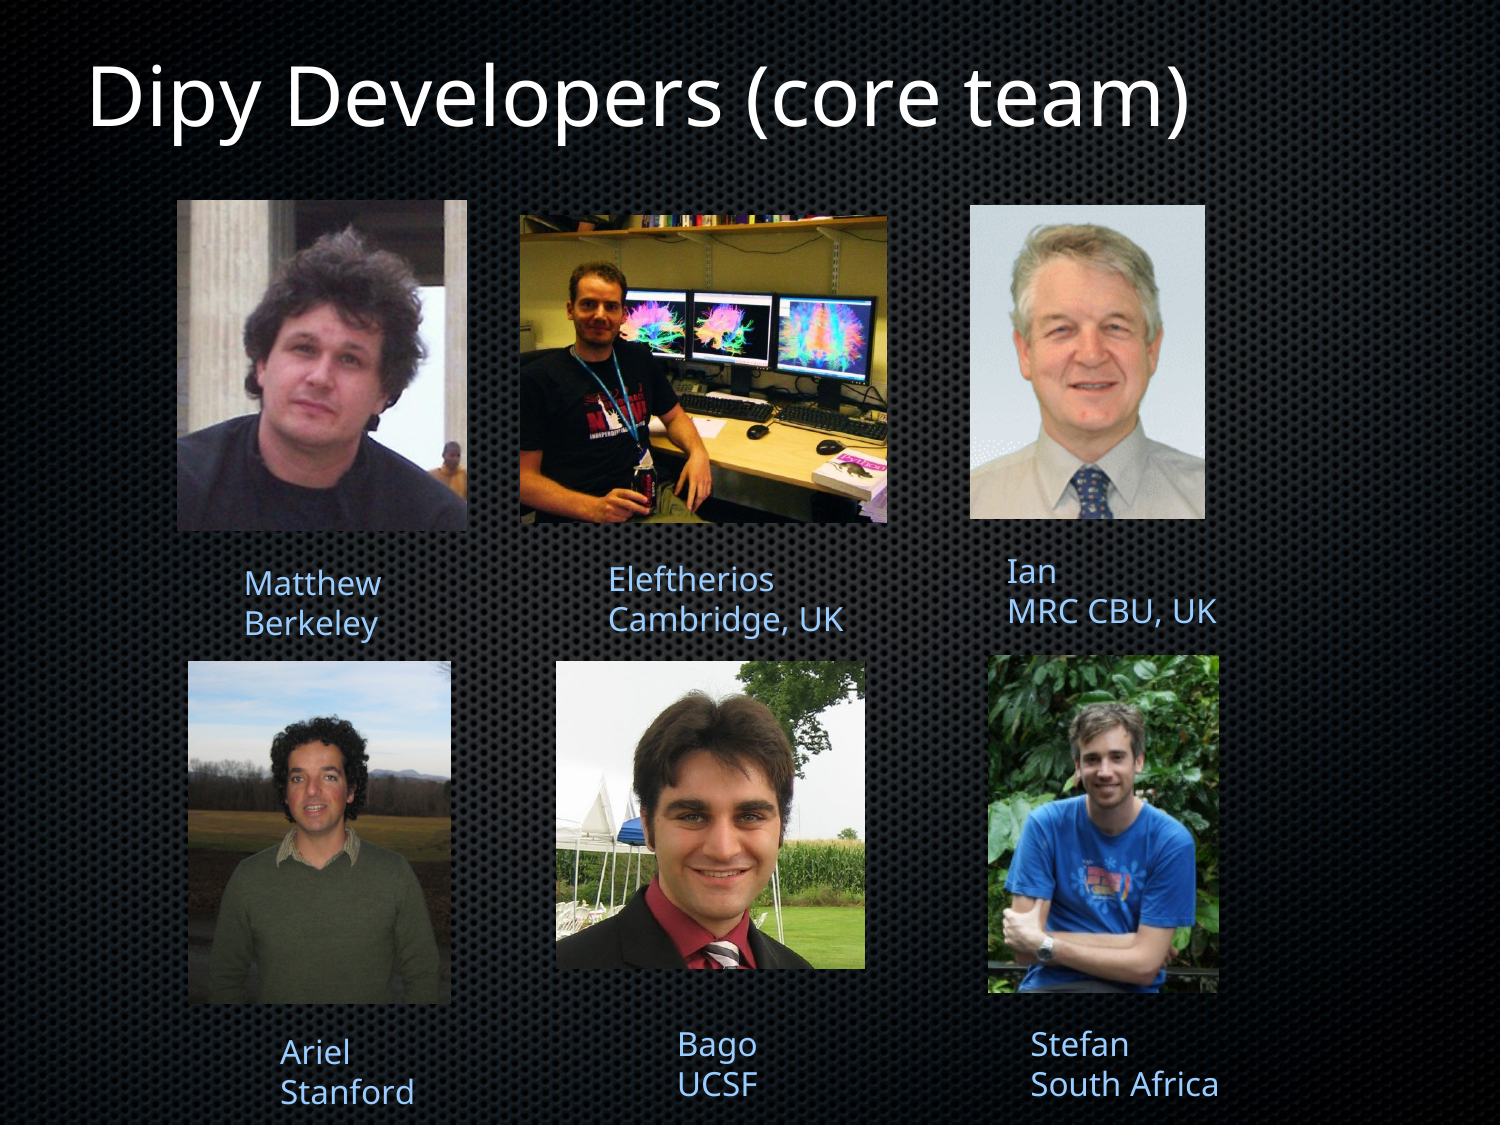

Dipy Developers (core team)
Ian
MRC CBU, UK
Eleftherios
Cambridge, UK
Matthew
Berkeley
Bago
UCSF
Stefan
South Africa
Ariel
Stanford